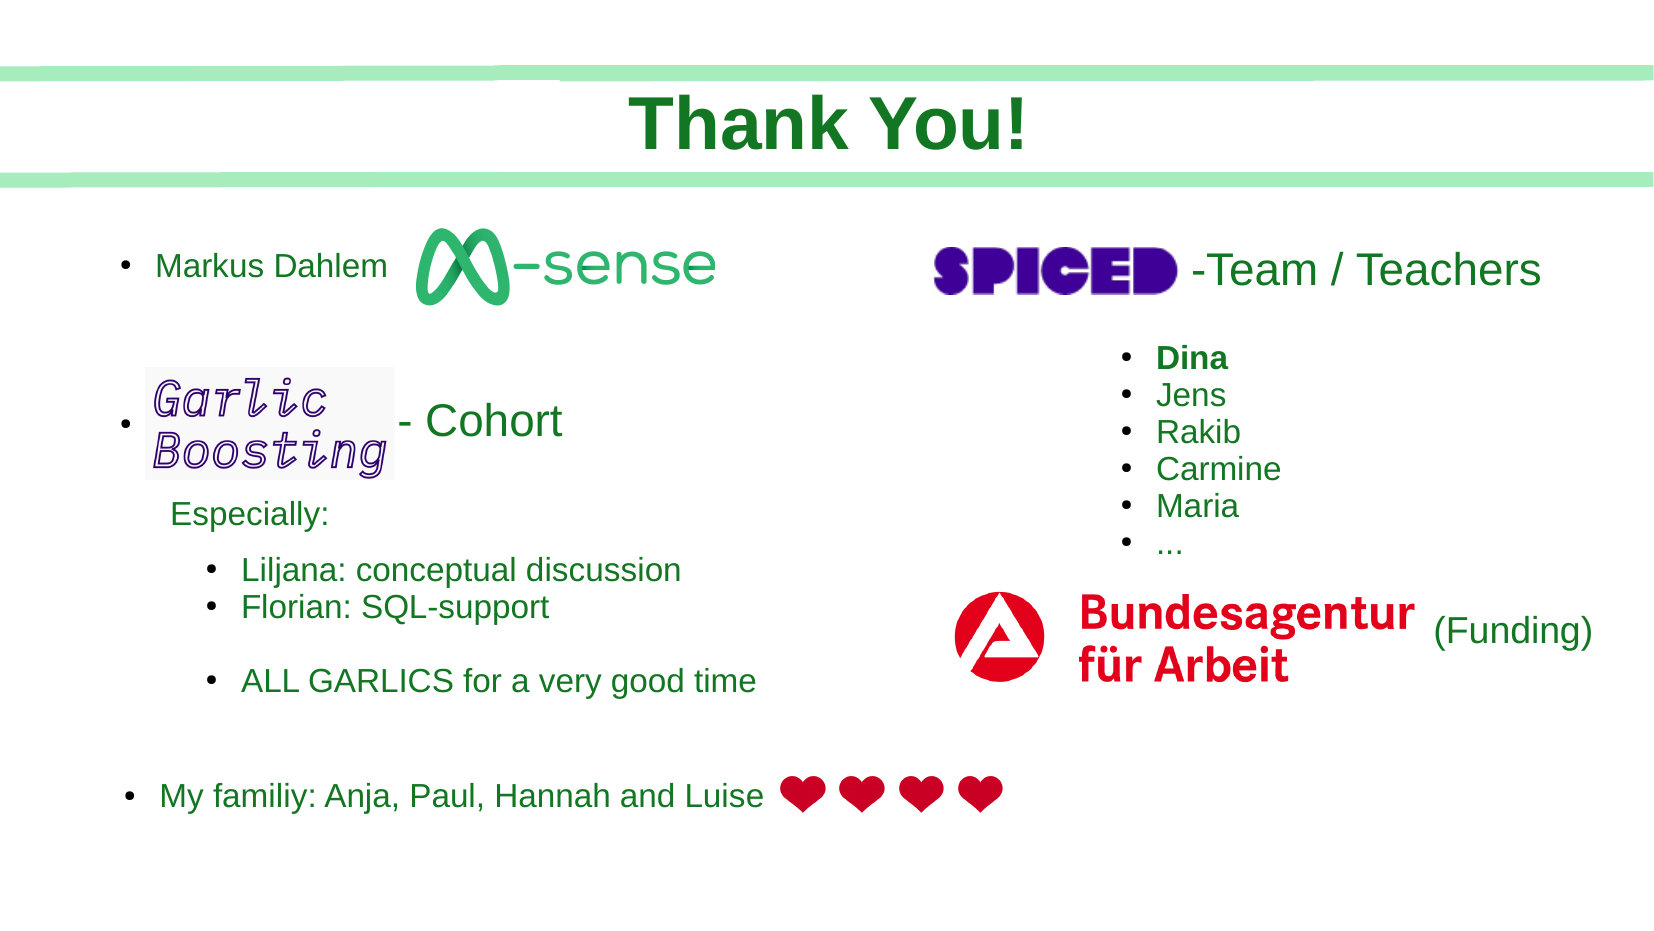

Thank You!
-Team / Teachers
Markus Dahlem
Dina
Jens
Rakib
Carmine
Maria
...
- Cohort
Especially:
Liljana: conceptual discussion
Florian: SQL-support
ALL GARLICS for a very good time
(Funding)
My familiy: Anja, Paul, Hannah and Luise